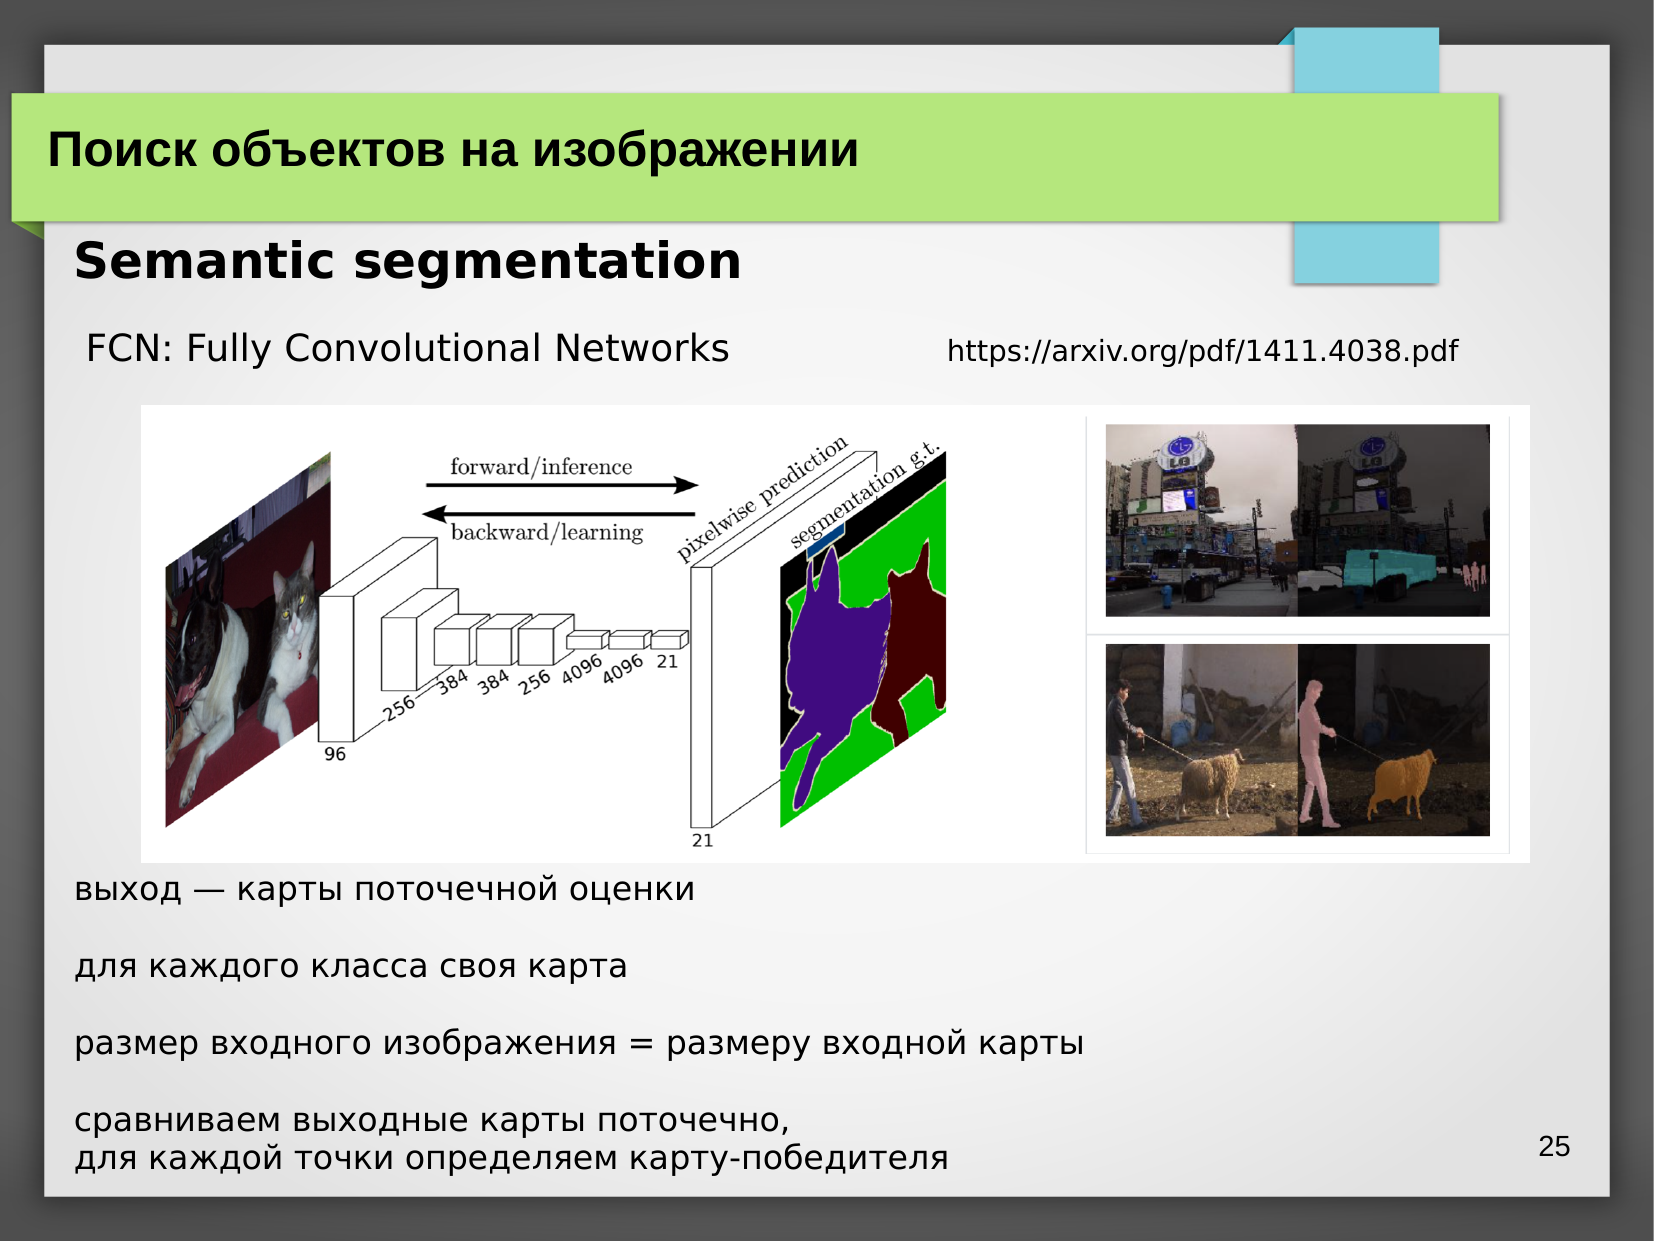

# Поиск объектов на изображении
Semantic segmentation
FCN: Fully Convolutional Networks https://arxiv.org/pdf/1411.4038.pdf
выход — карты поточечной оценки
для каждого класса своя карта
размер входного изображения = размеру входной карты
сравниваем выходные карты поточечно,
для каждой точки определяем карту-победителя
25